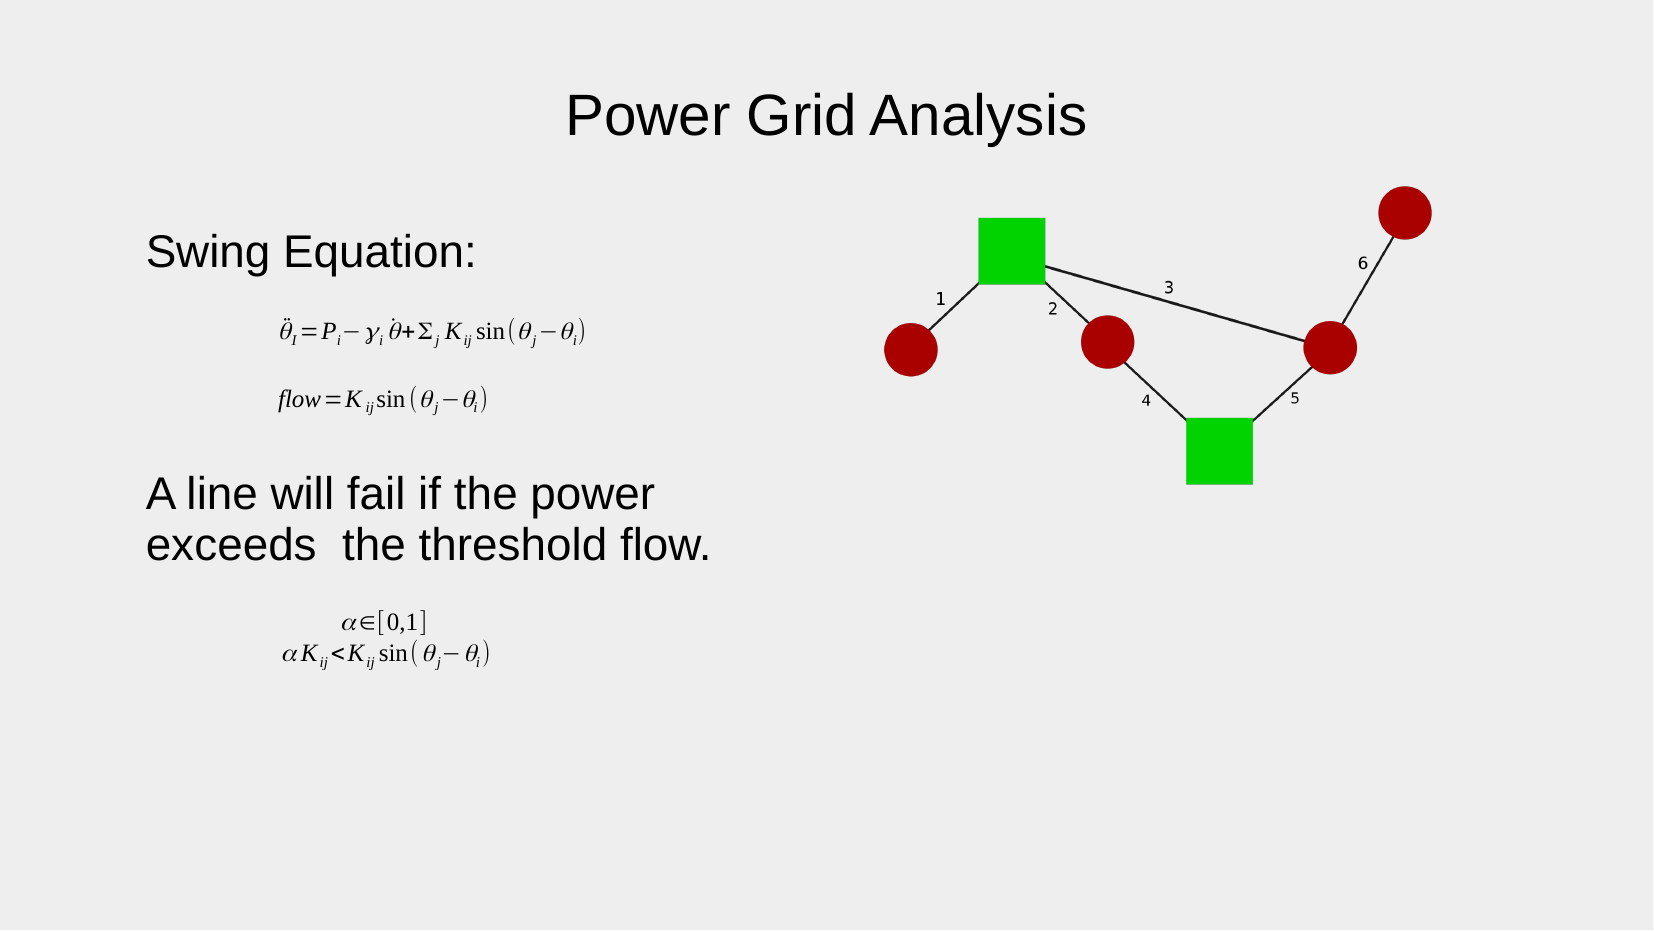

# Power Grid Analysis
Swing Equation:
A line will fail if the power exceeds the threshold flow.